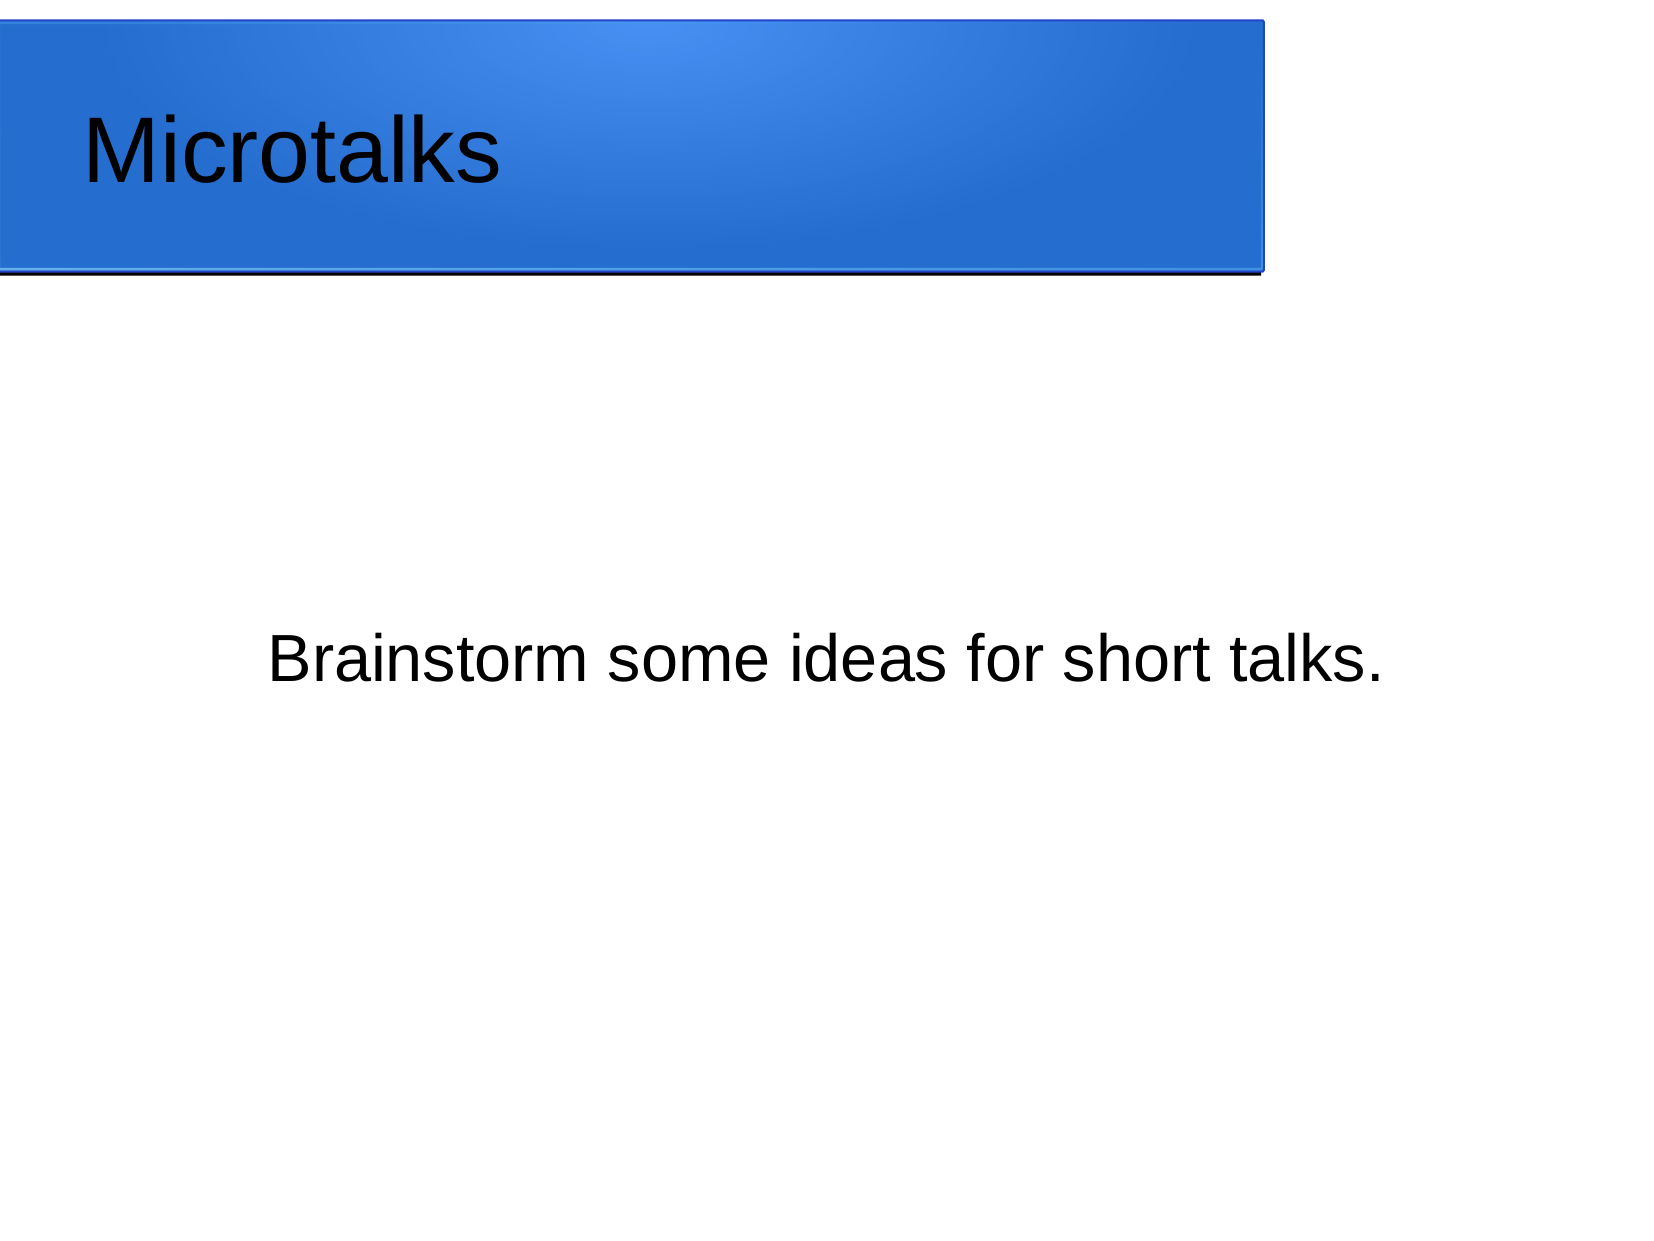

# Microtalks
Brainstorm some ideas for short talks.